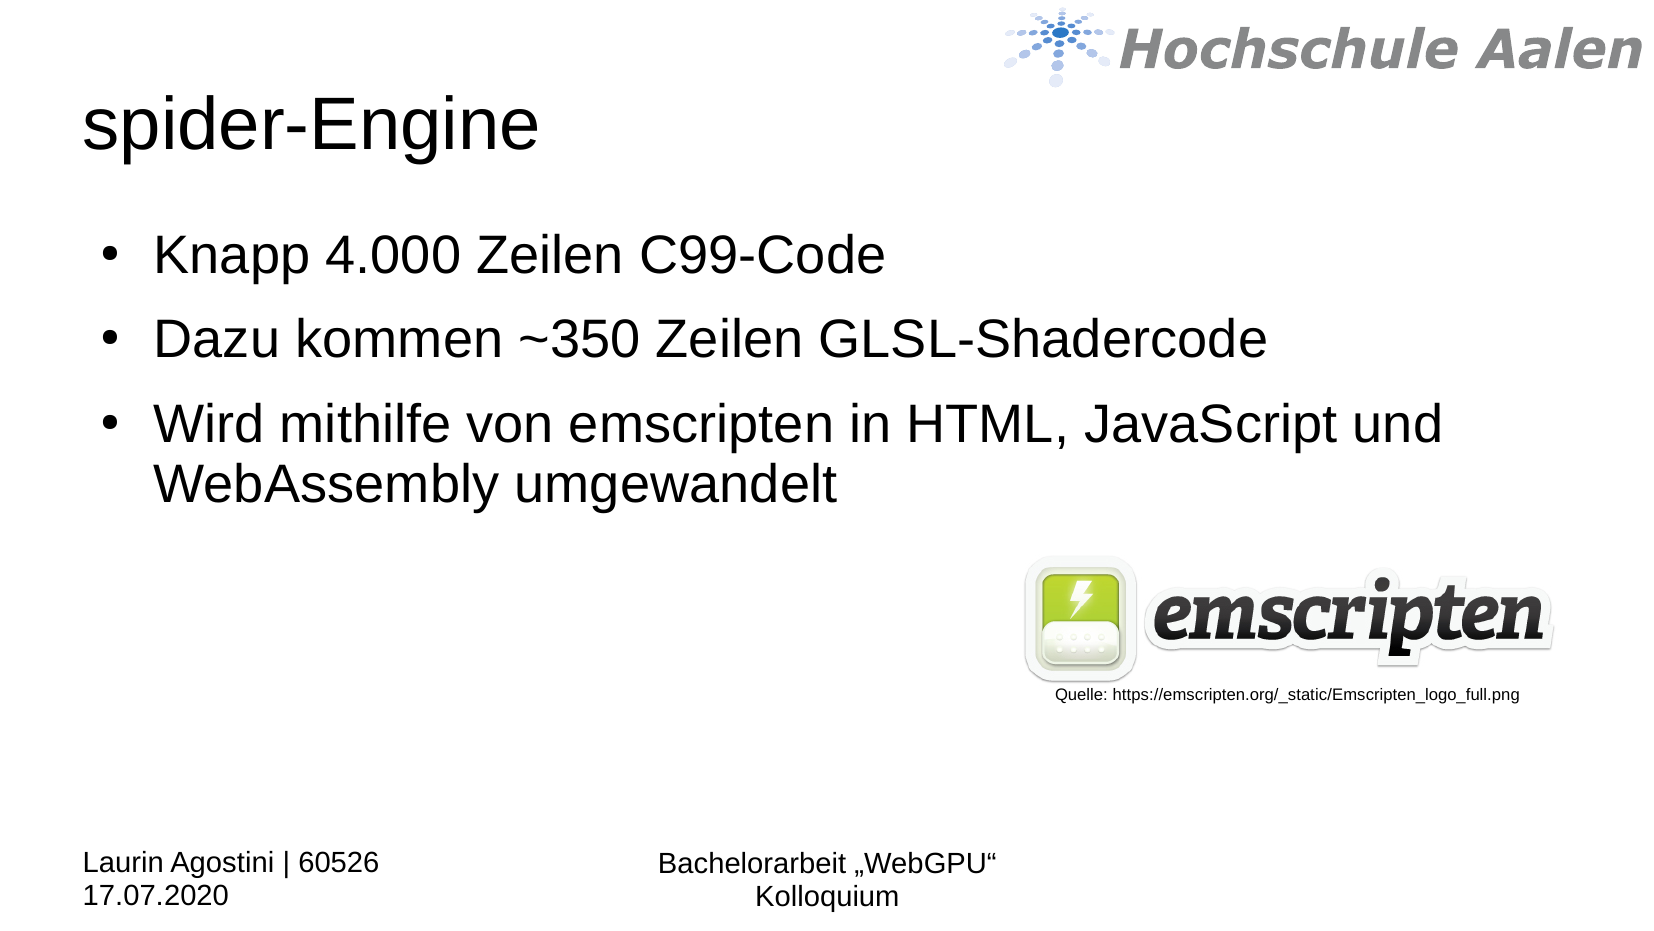

# spider-Engine
Knapp 4.000 Zeilen C99-Code
Dazu kommen ~350 Zeilen GLSL-Shadercode
Wird mithilfe von emscripten in HTML, JavaScript und WebAssembly umgewandelt
Quelle: https://emscripten.org/_static/Emscripten_logo_full.png